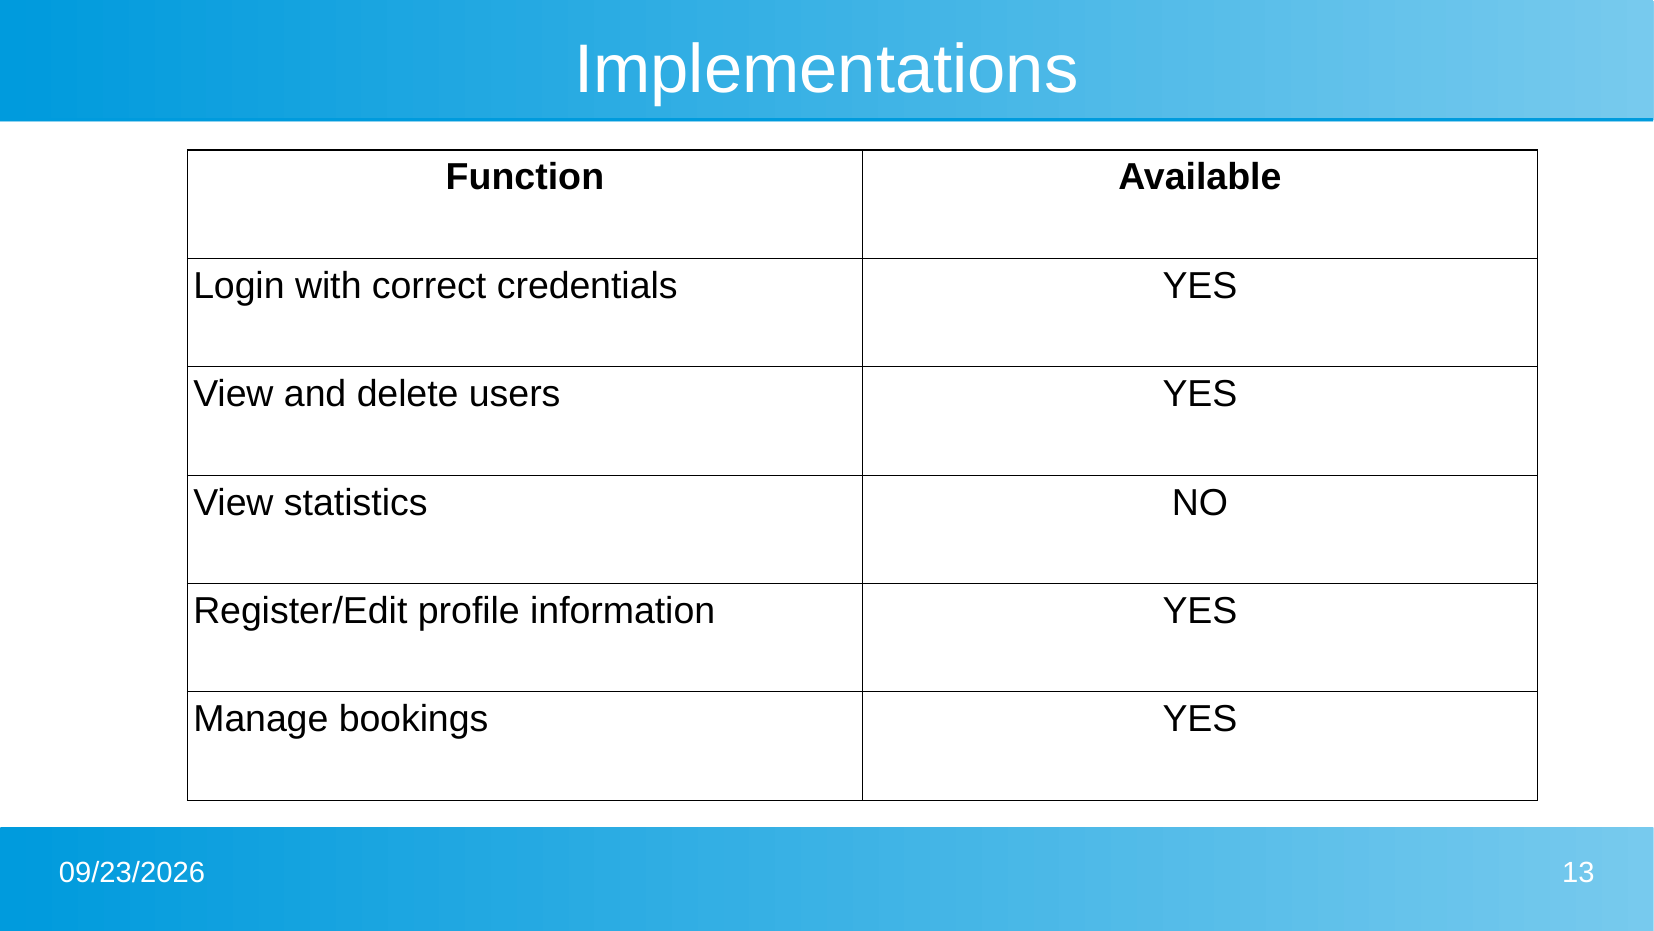

# Implementations
| Function | Available |
| --- | --- |
| Login with correct credentials | YES |
| View and delete users | YES |
| View statistics | NO |
| Register/Edit profile information | YES |
| Manage bookings | YES |
13